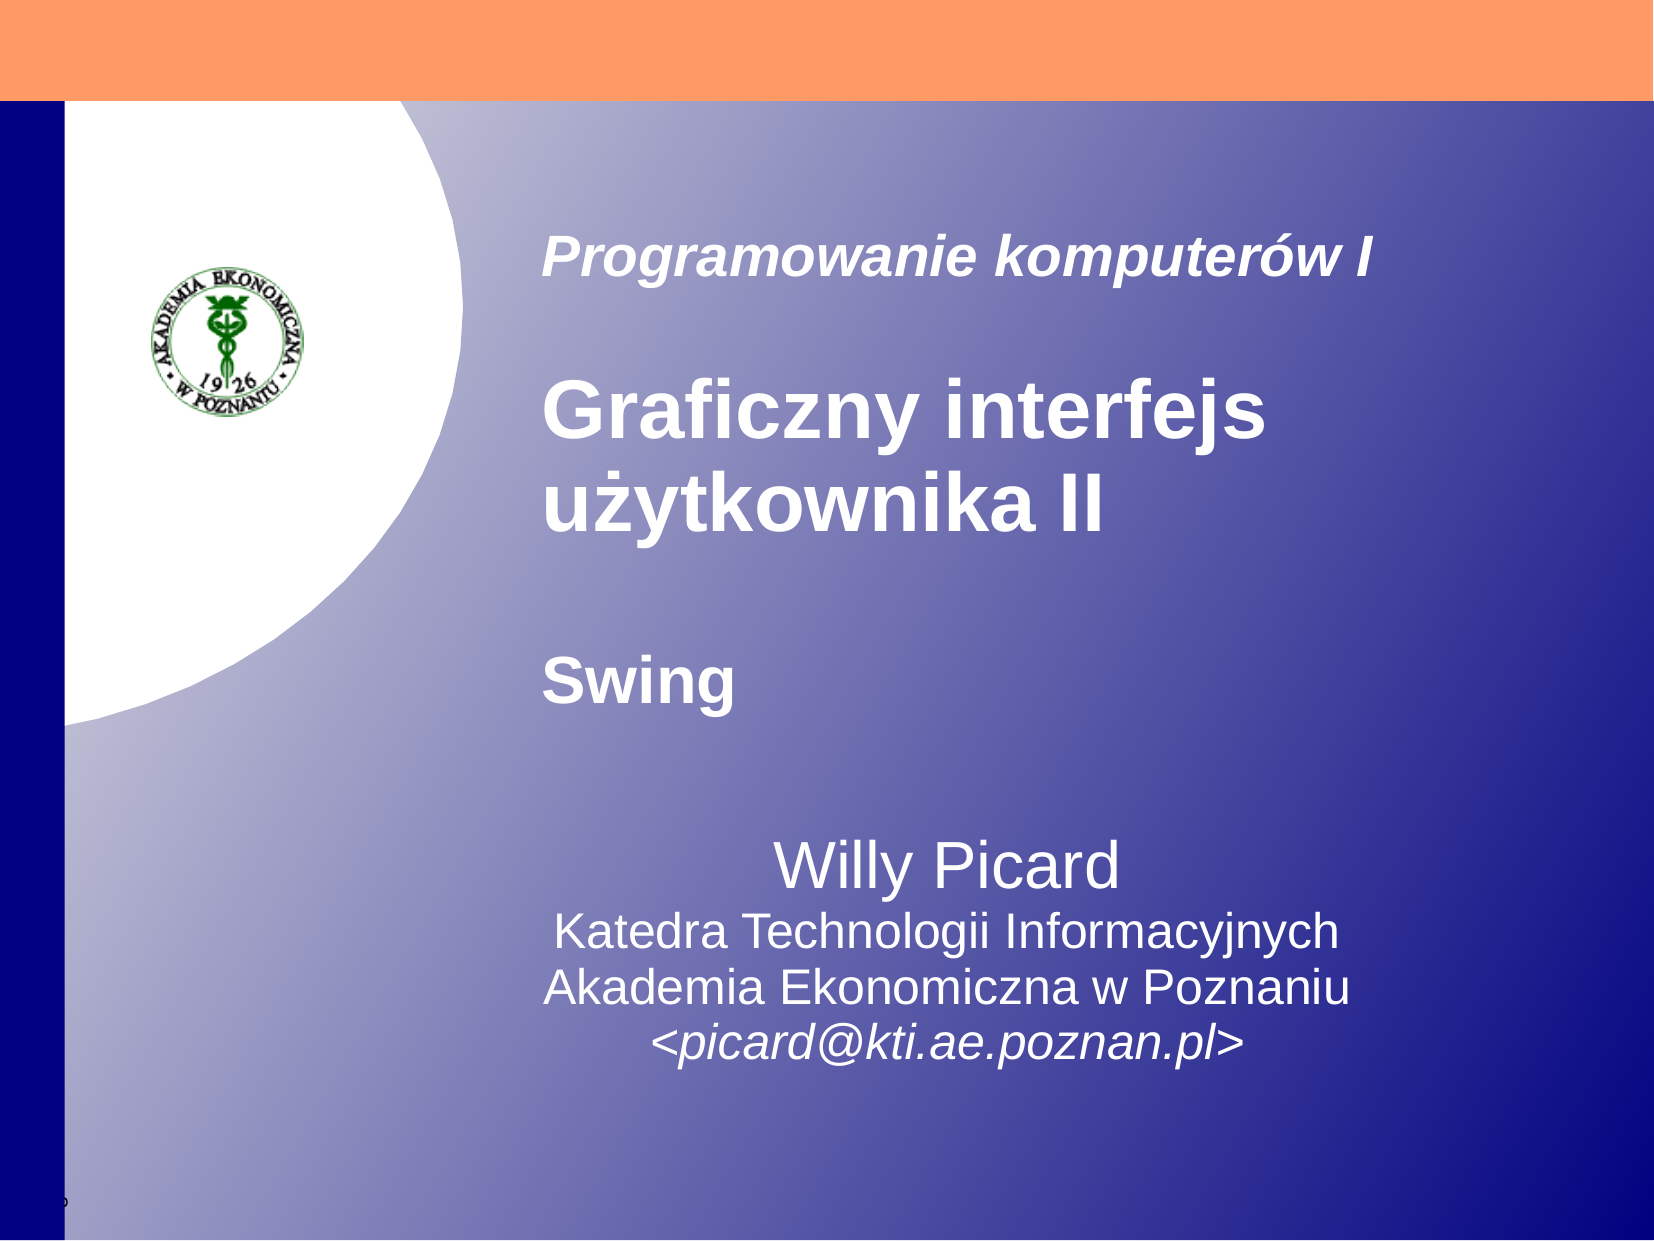

# Programowanie komputerów I Graficzny interfejs użytkownika II Swing